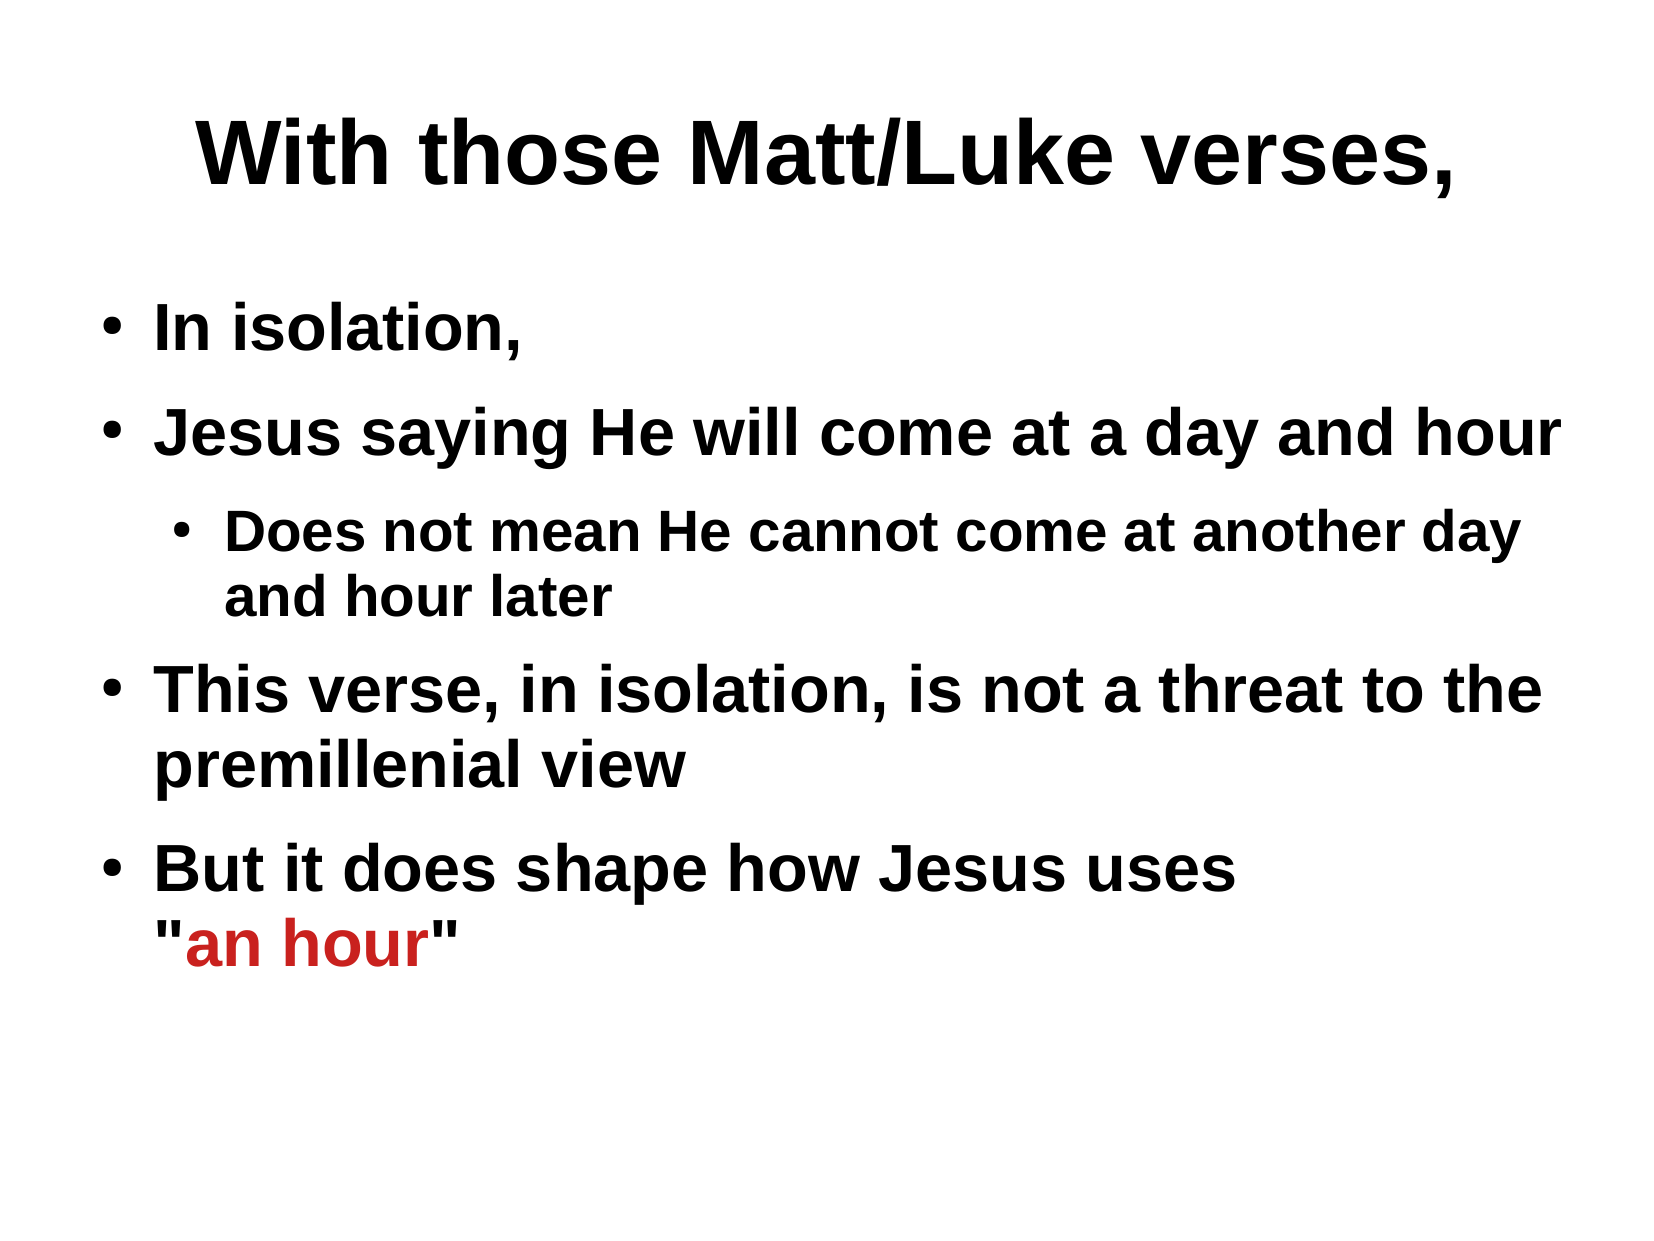

# With those Matt/Luke verses,
In isolation,
Jesus saying He will come at a day and hour
Does not mean He cannot come at another day and hour later
This verse, in isolation, is not a threat to the premillenial view
But it does shape how Jesus uses
"an hour"